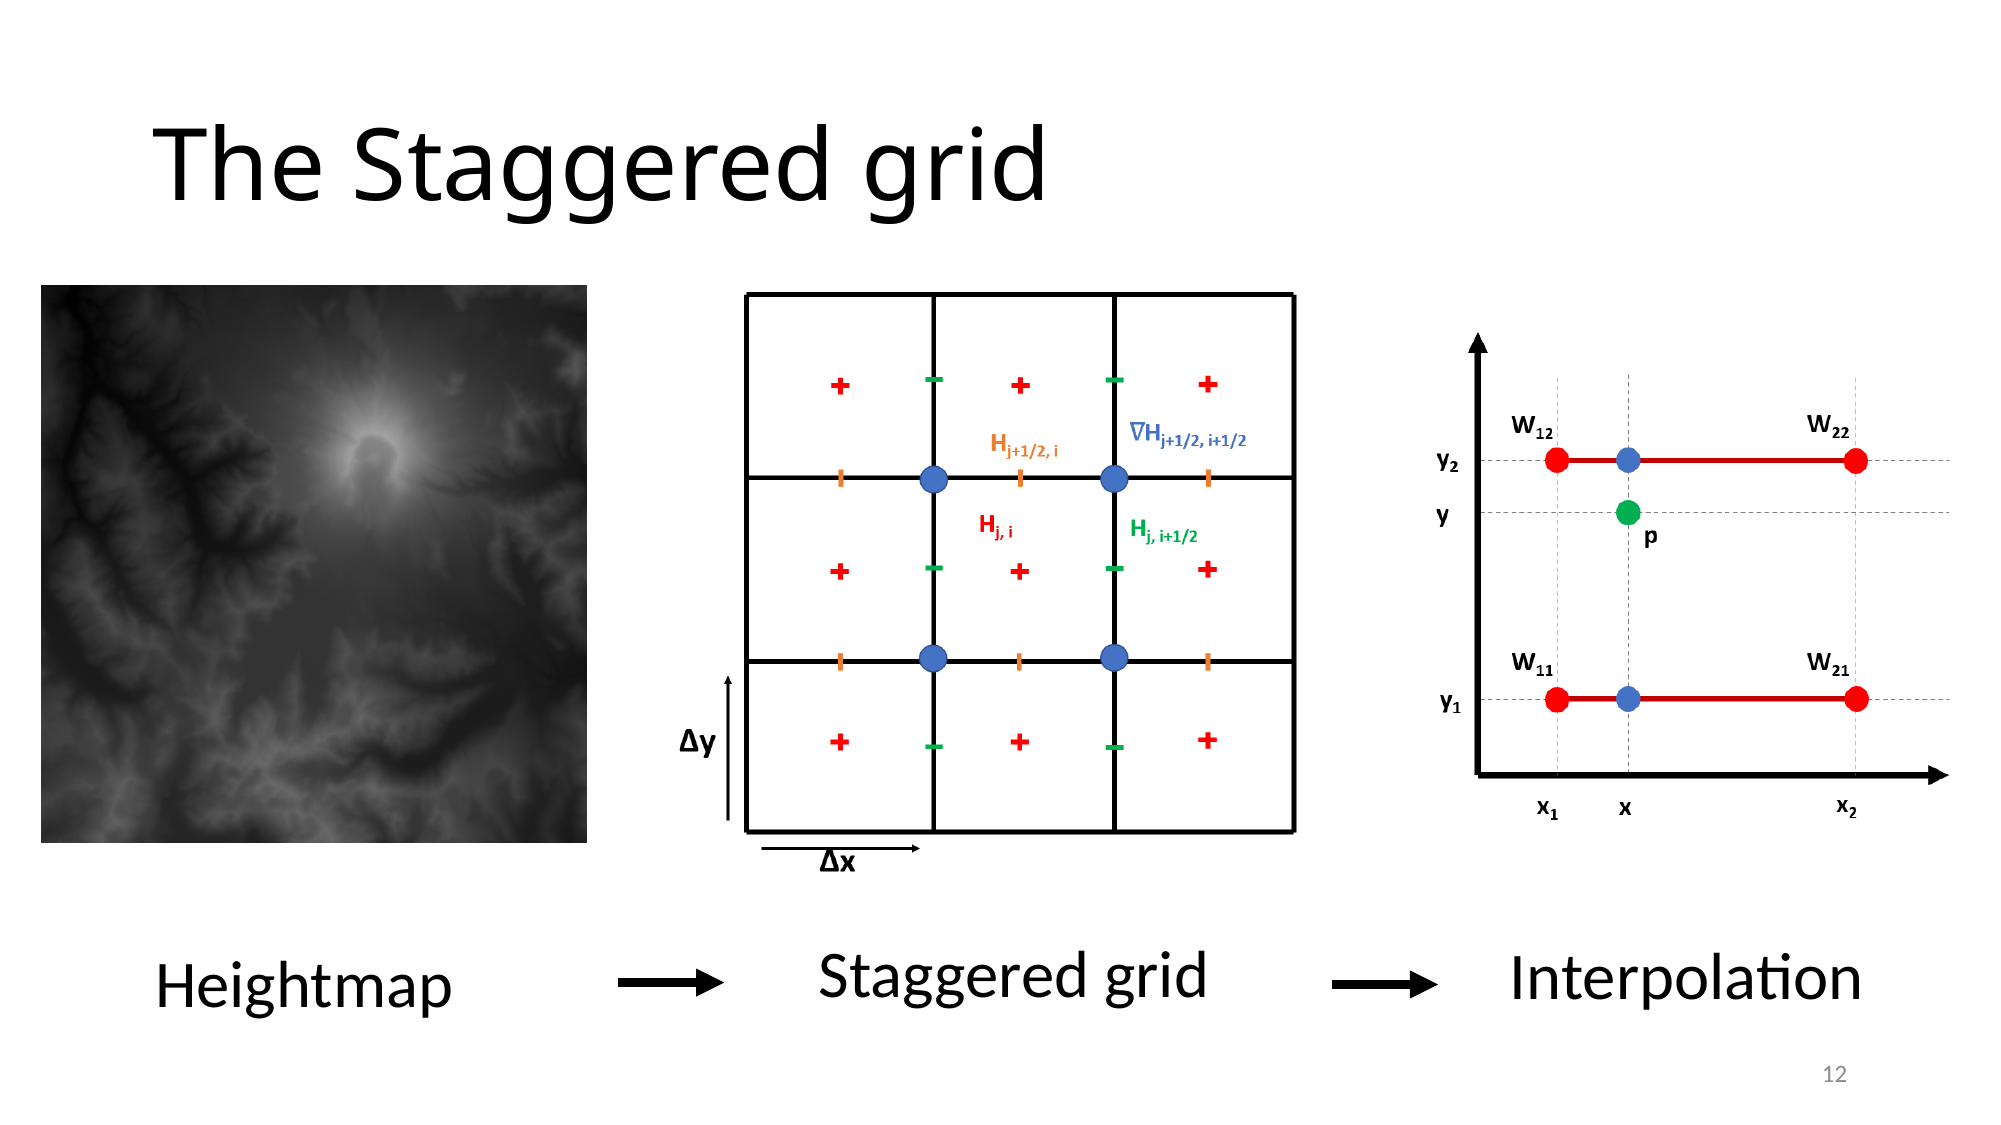

# The Staggered grid
Staggered grid
Interpolation
Heightmap
12